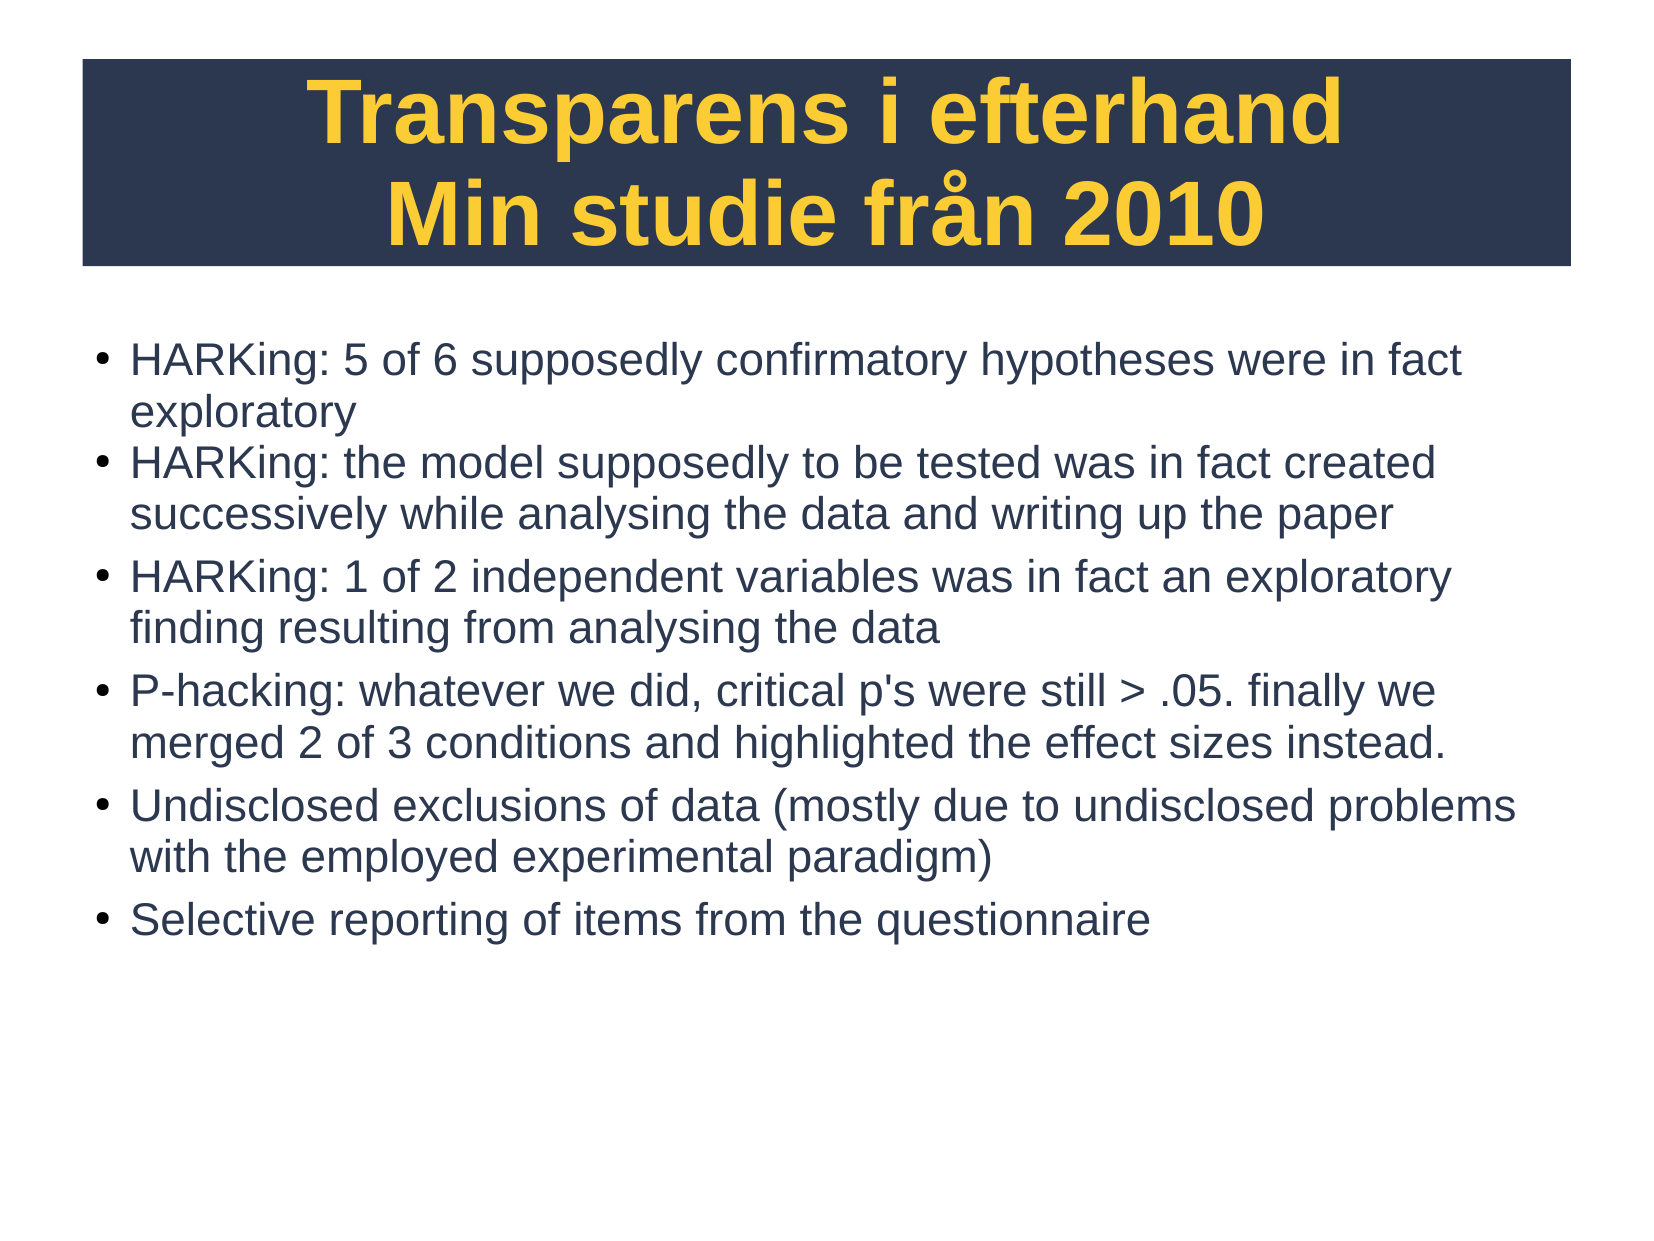

# Transparens i efterhand Min studie från 2010
HARKing: 5 of 6 supposedly confirmatory hypotheses were in fact exploratory
HARKing: the model supposedly to be tested was in fact created successively while analysing the data and writing up the paper
HARKing: 1 of 2 independent variables was in fact an exploratory finding resulting from analysing the data
P-hacking: whatever we did, critical p's were still > .05. finally we merged 2 of 3 conditions and highlighted the effect sizes instead.
Undisclosed exclusions of data (mostly due to undisclosed problems with the employed experimental paradigm)
Selective reporting of items from the questionnaire